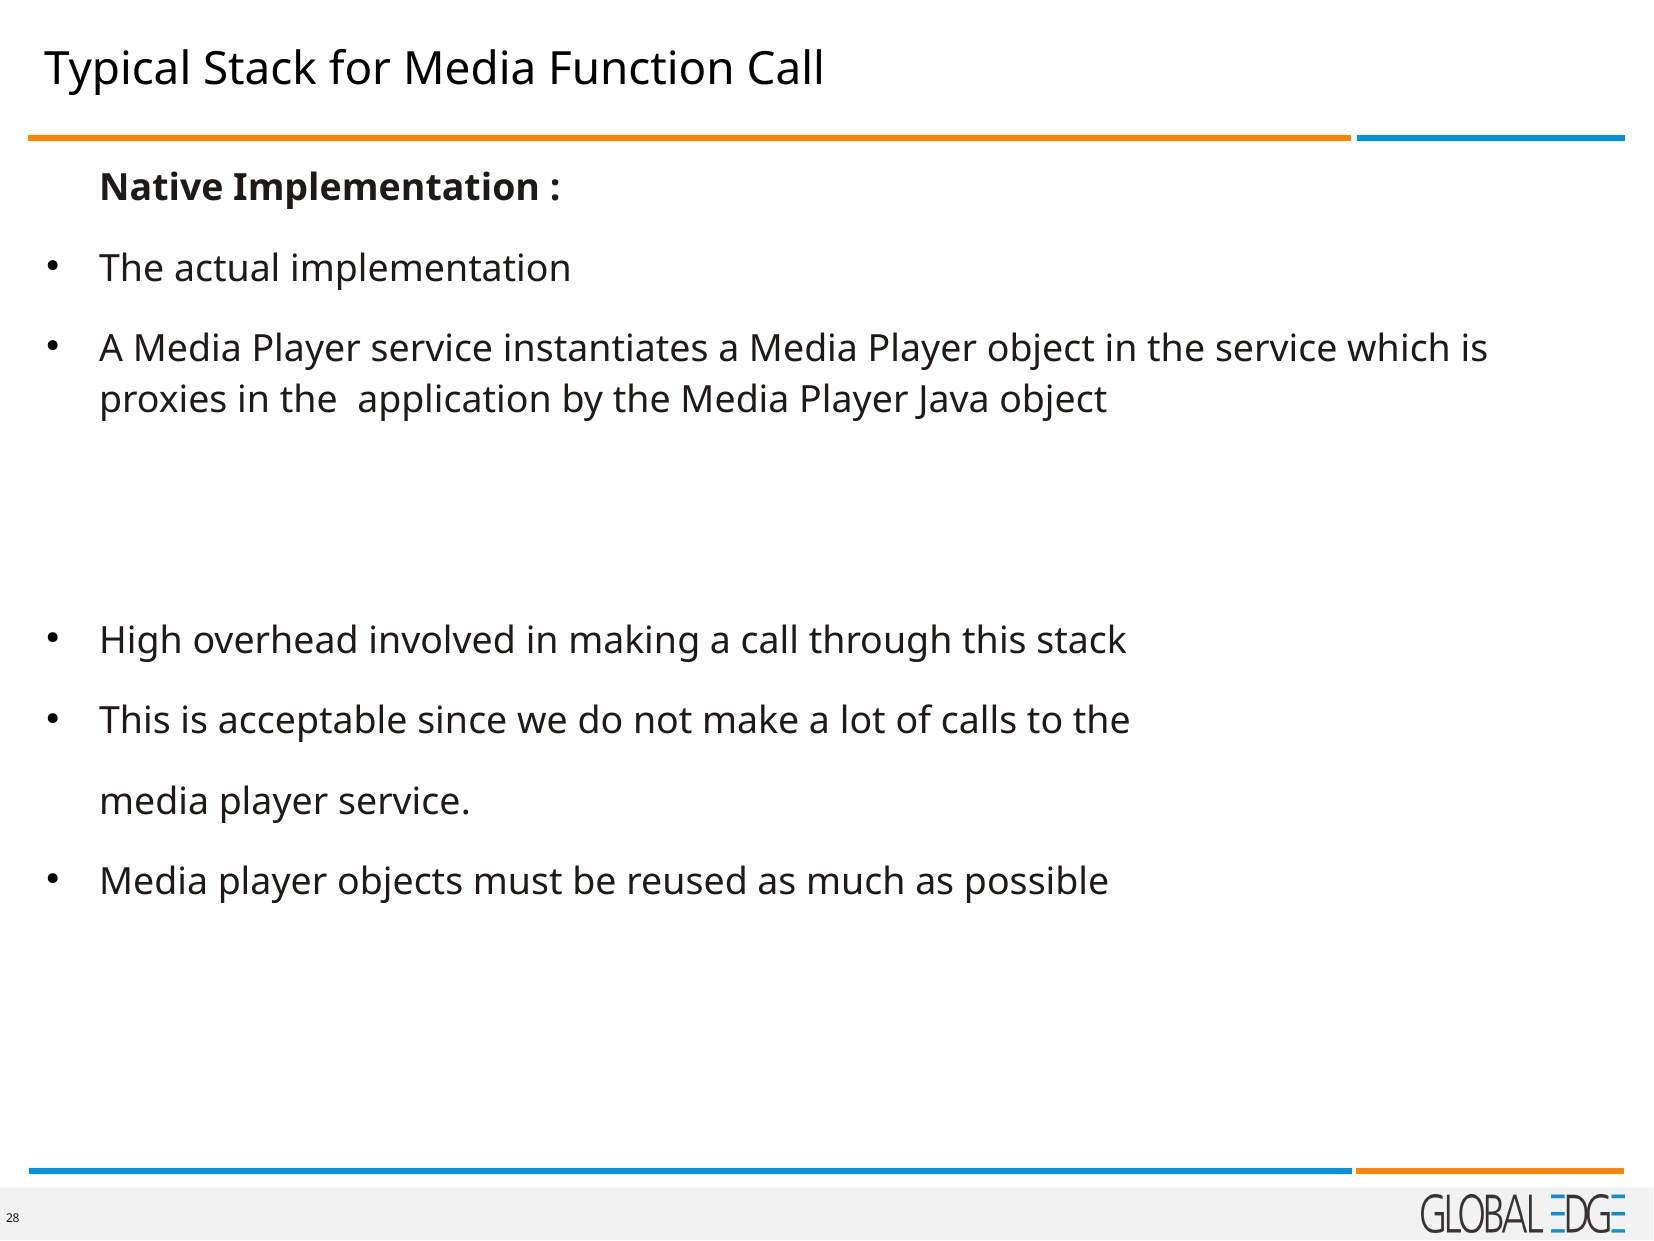

# Typical Stack for Media Function Call
Native Implementation :
The actual implementation
A Media Player service instantiates a Media Player object in the service which is proxies in the application by the Media Player Java object
High overhead involved in making a call through this stack
This is acceptable since we do not make a lot of calls to the
media player service.
Media player objects must be reused as much as possible